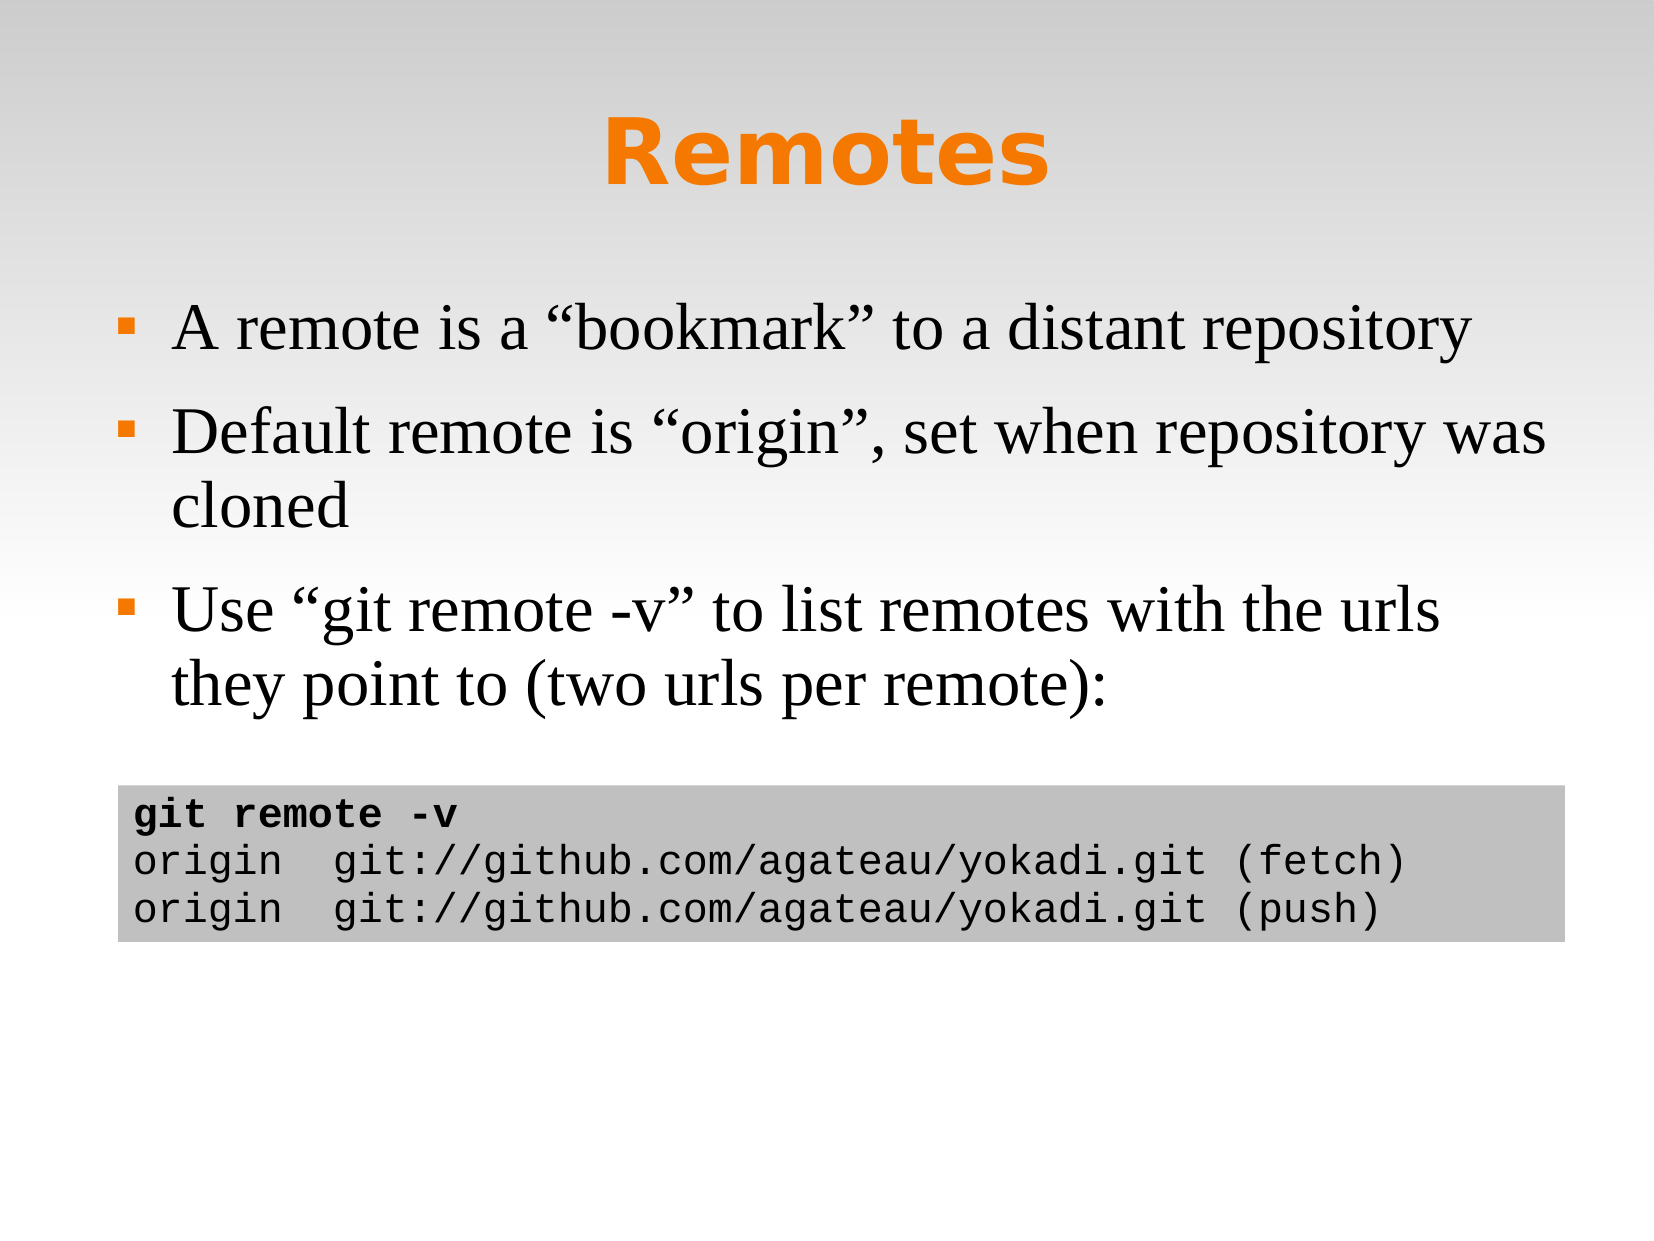

# Remotes
A remote is a “bookmark” to a distant repository
Default remote is “origin”, set when repository was cloned
Use “git remote -v” to list remotes with the urls they point to (two urls per remote):
git remote -v
origin git://github.com/agateau/yokadi.git (fetch)
origin git://github.com/agateau/yokadi.git (push)